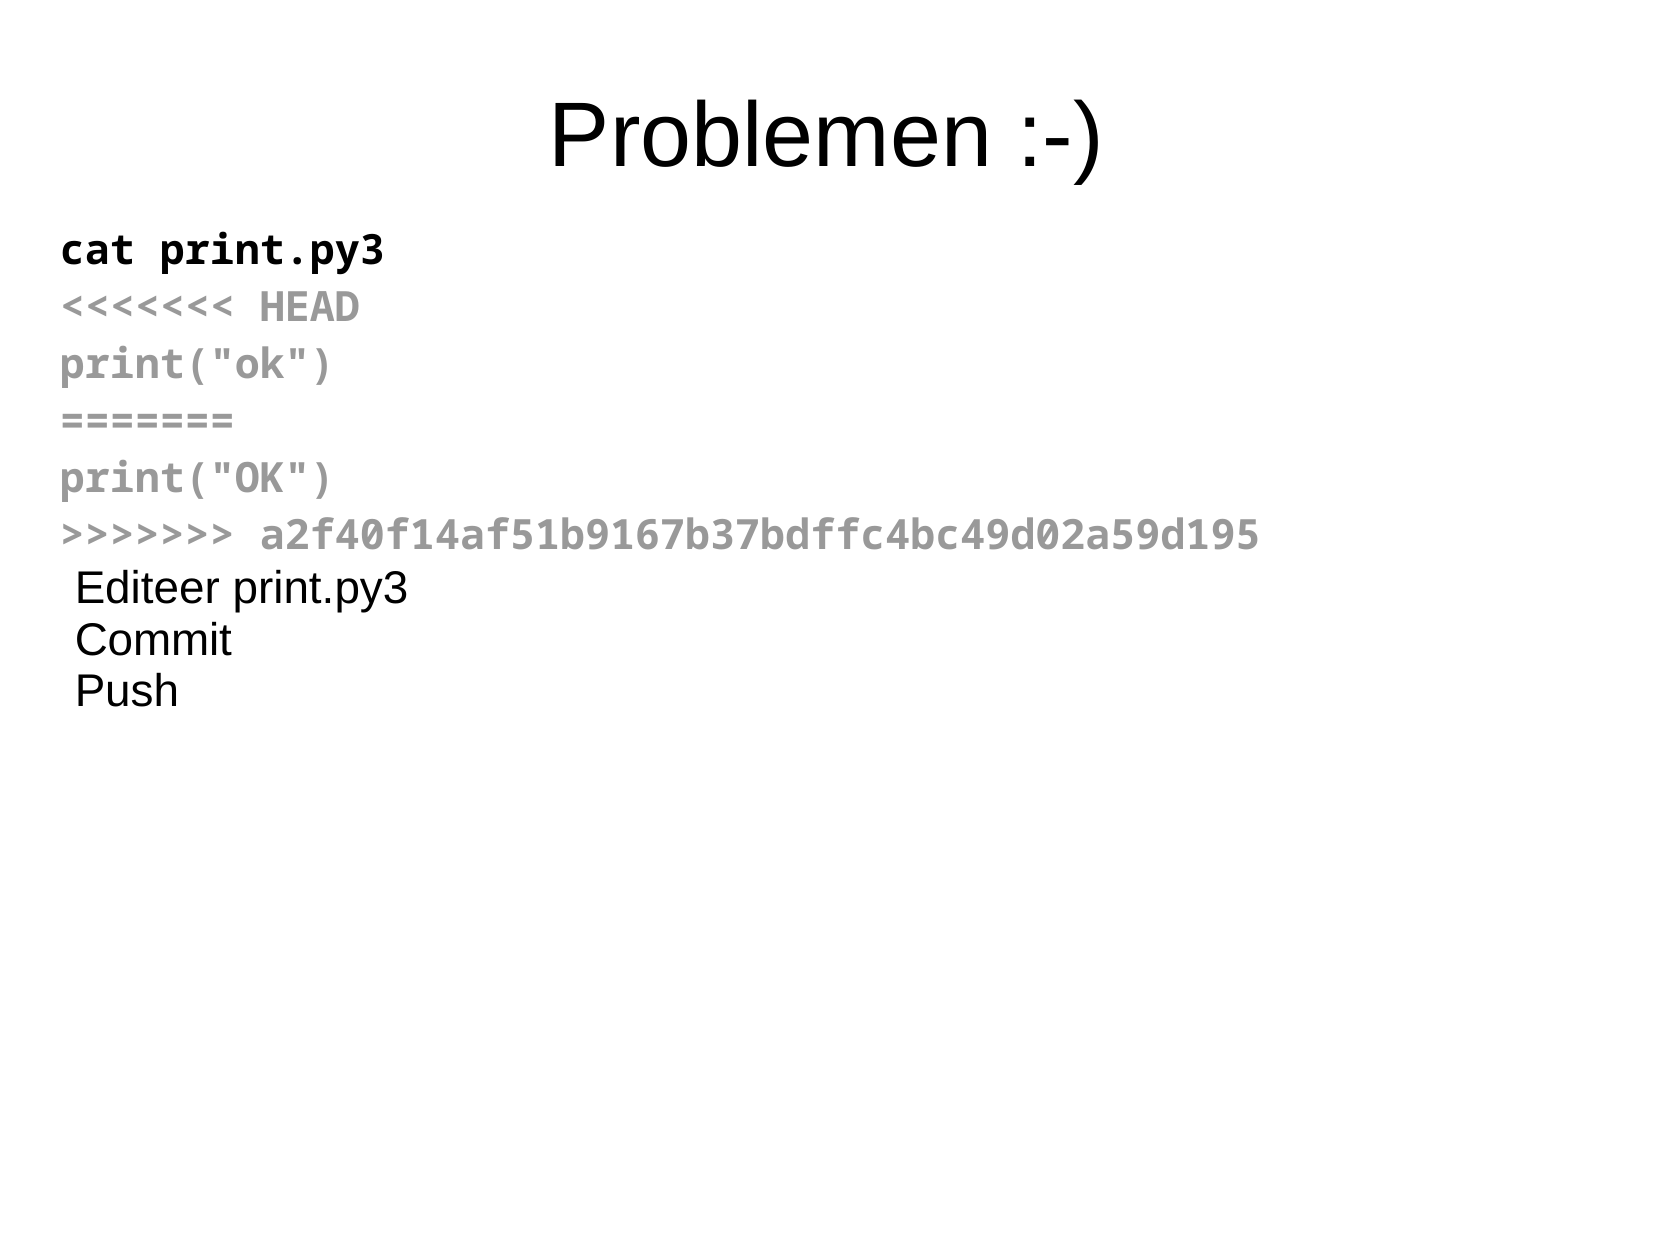

# Problemen :-)
cat print.py3
<<<<<<< HEAD
print("ok")
=======
print("OK")
>>>>>>> a2f40f14af51b9167b37bdffc4bc49d02a59d195
Editeer print.py3
Commit
Push